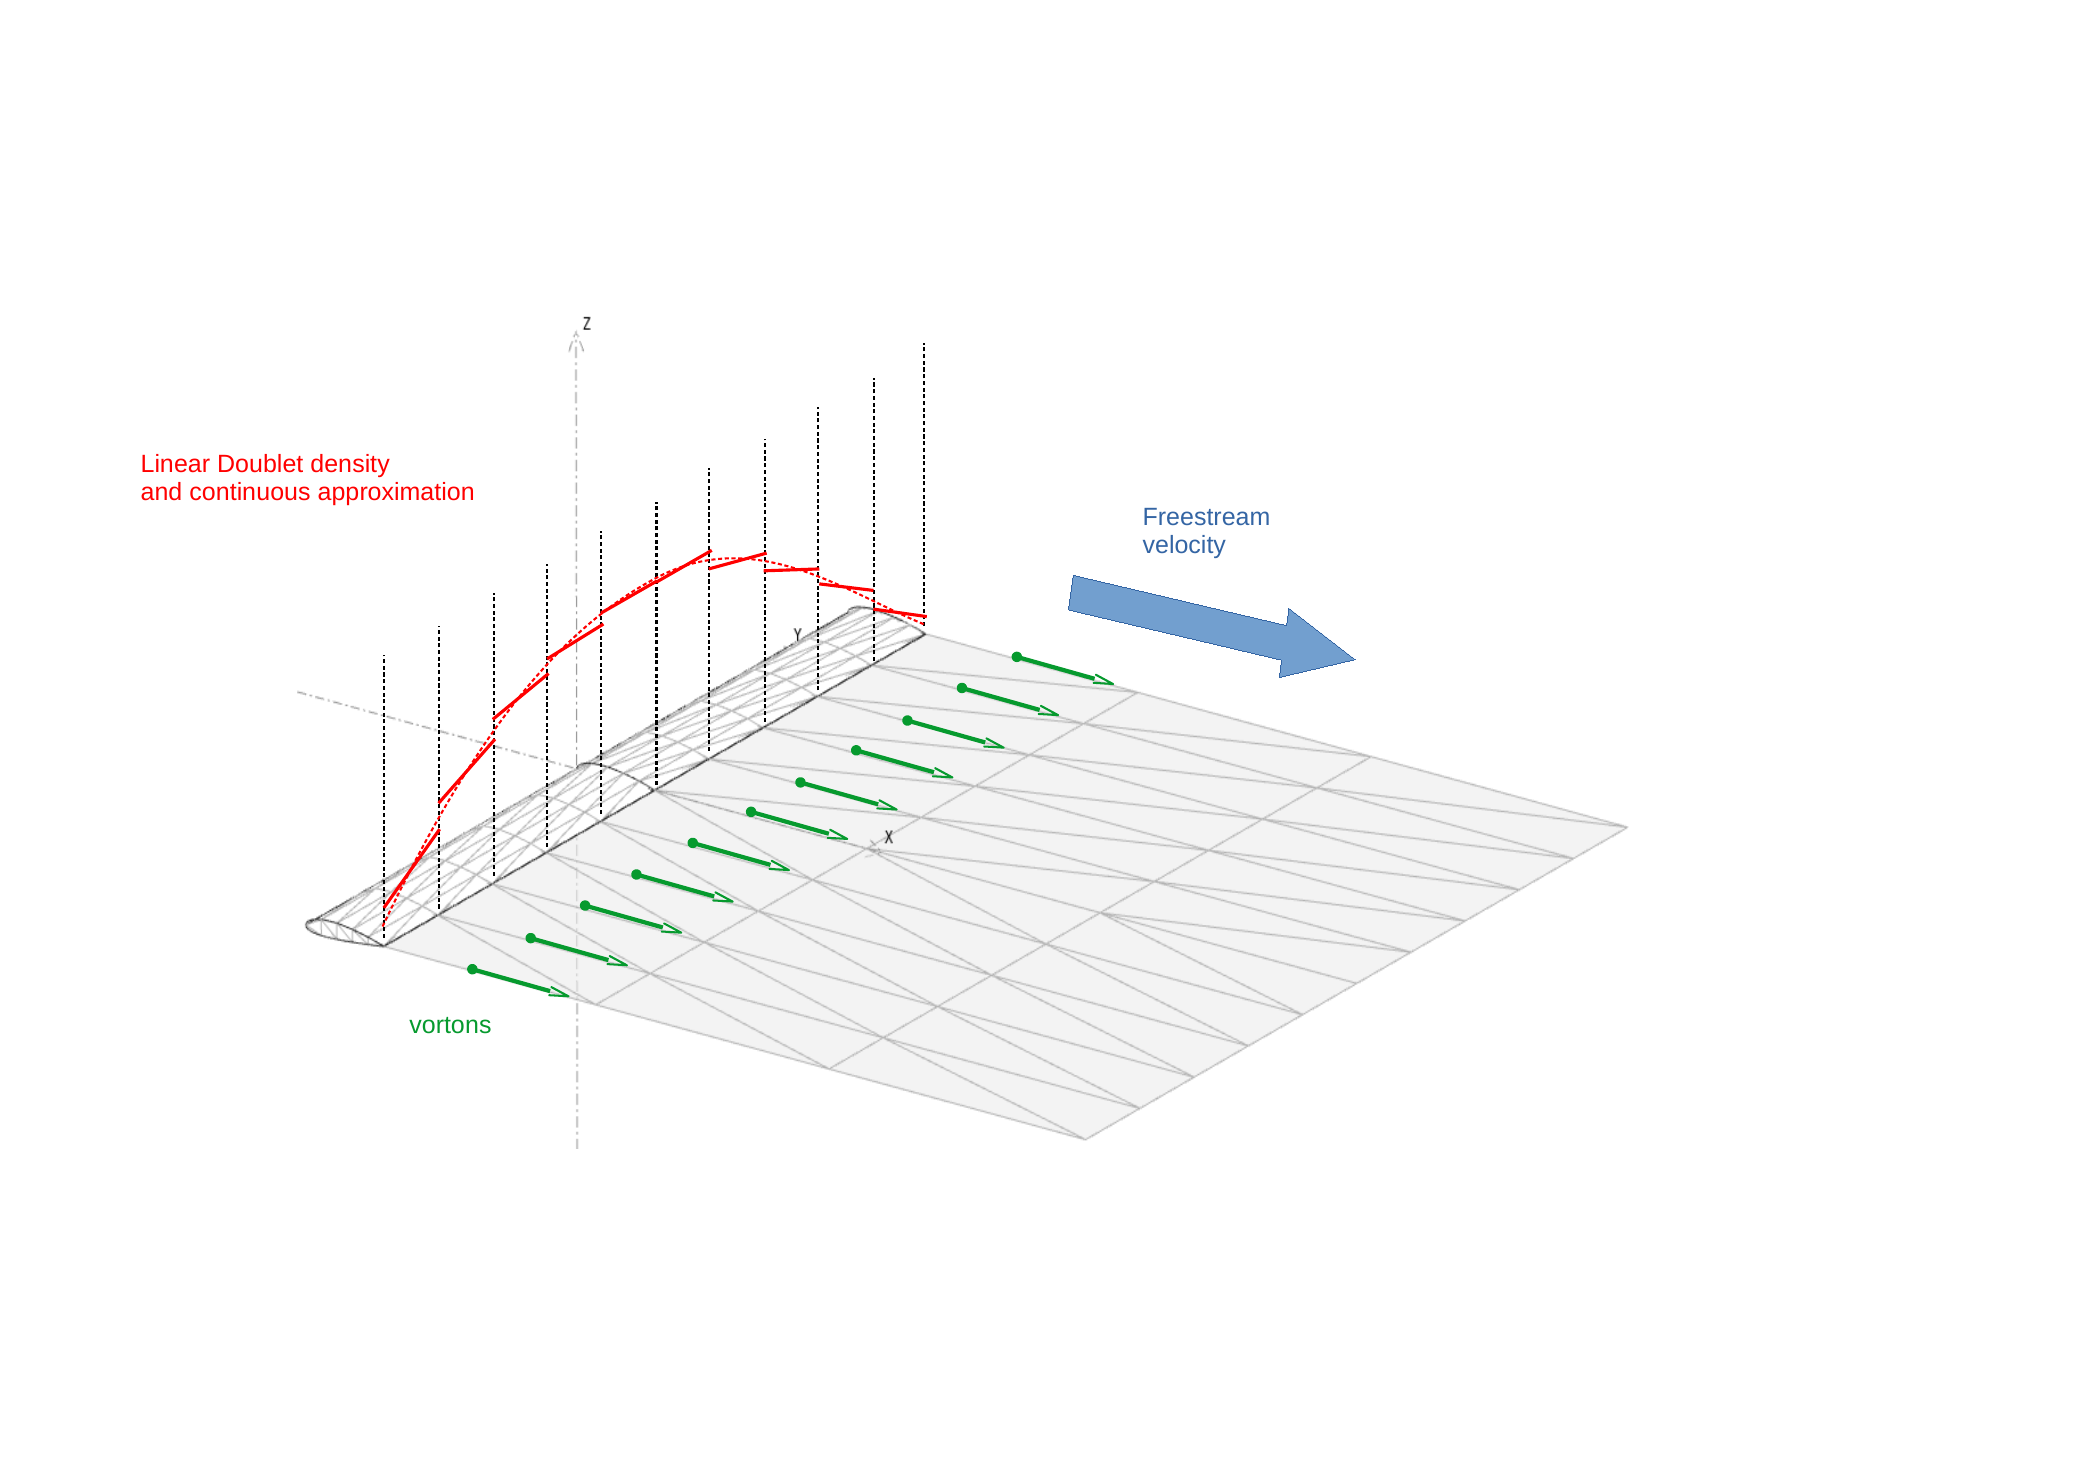

Linear Doublet density
and continuous approximation
Freestream velocity
vortons